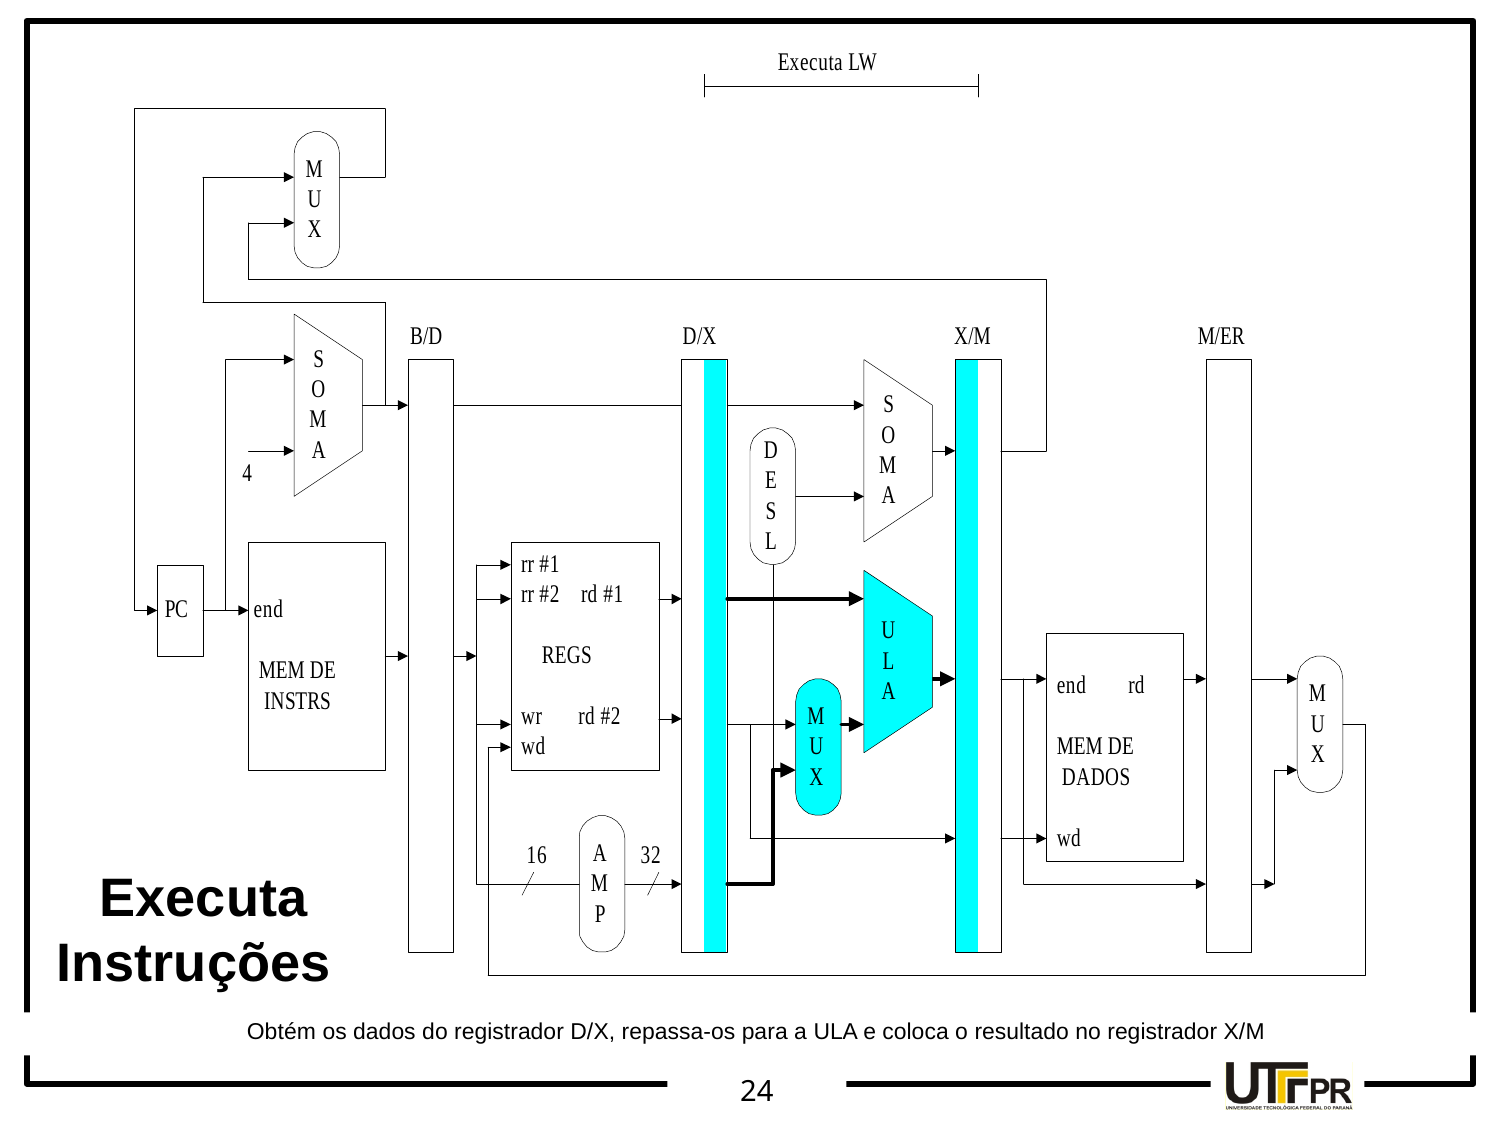

Executa Instruções
# Obtém os dados do registrador D/X, repassa-os para a ULA e coloca o resultado no registrador X/M